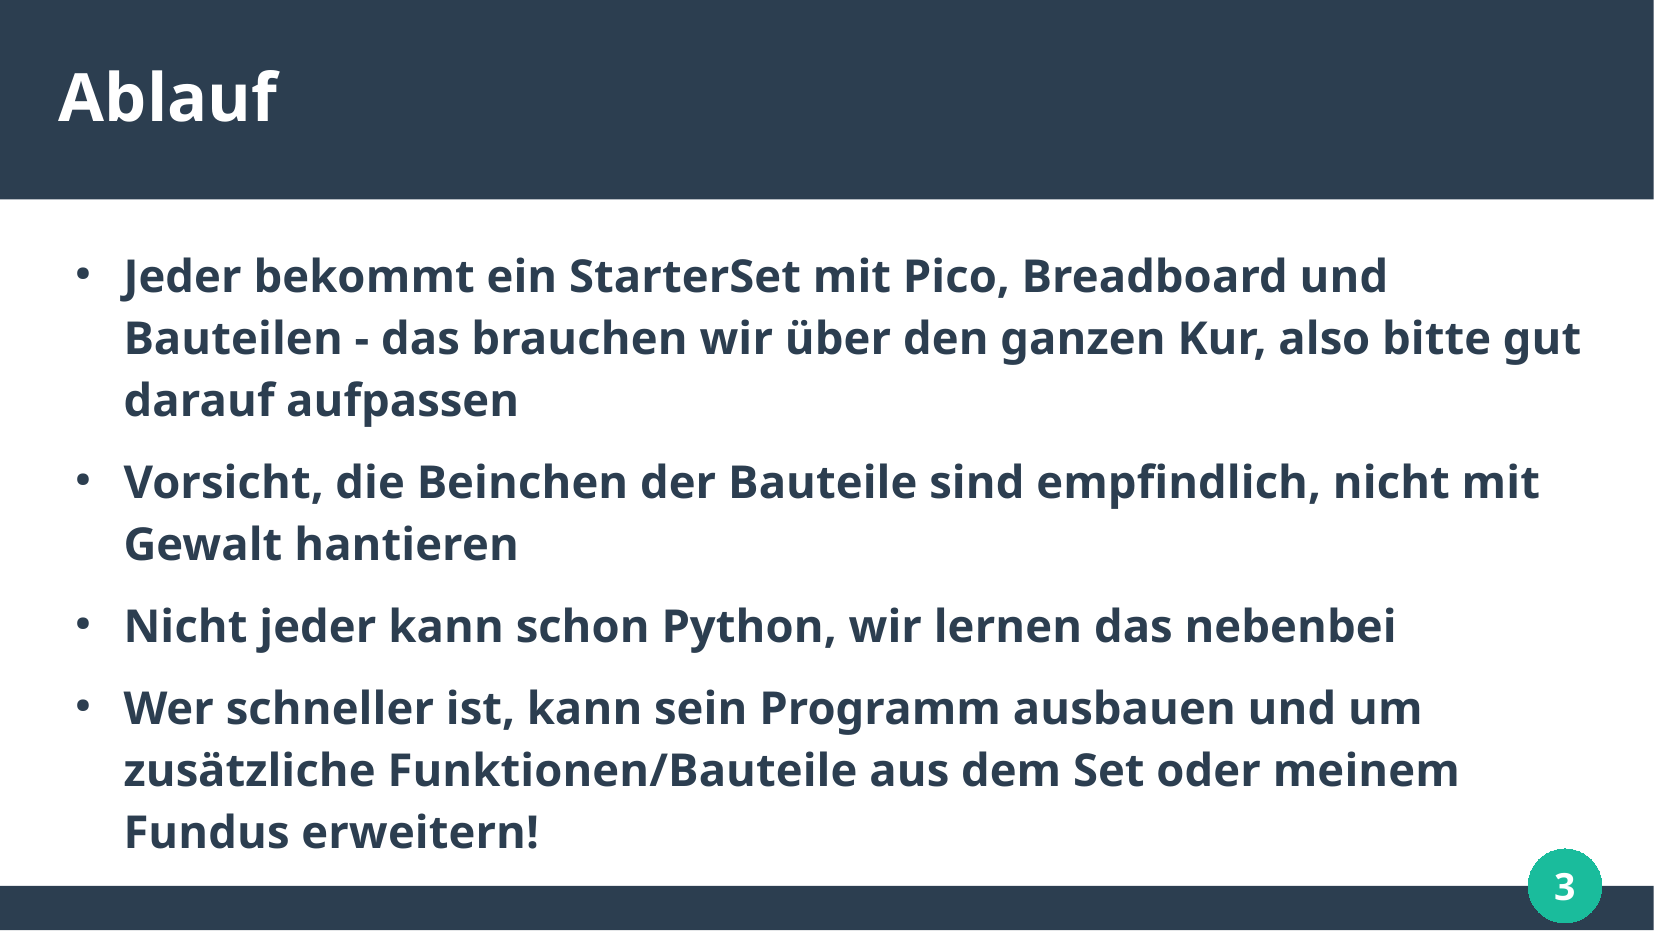

# Ablauf
Jeder bekommt ein StarterSet mit Pico, Breadboard und Bauteilen - das brauchen wir über den ganzen Kur, also bitte gut darauf aufpassen
Vorsicht, die Beinchen der Bauteile sind empfindlich, nicht mit Gewalt hantieren
Nicht jeder kann schon Python, wir lernen das nebenbei
Wer schneller ist, kann sein Programm ausbauen und um zusätzliche Funktionen/Bauteile aus dem Set oder meinem Fundus erweitern!
3